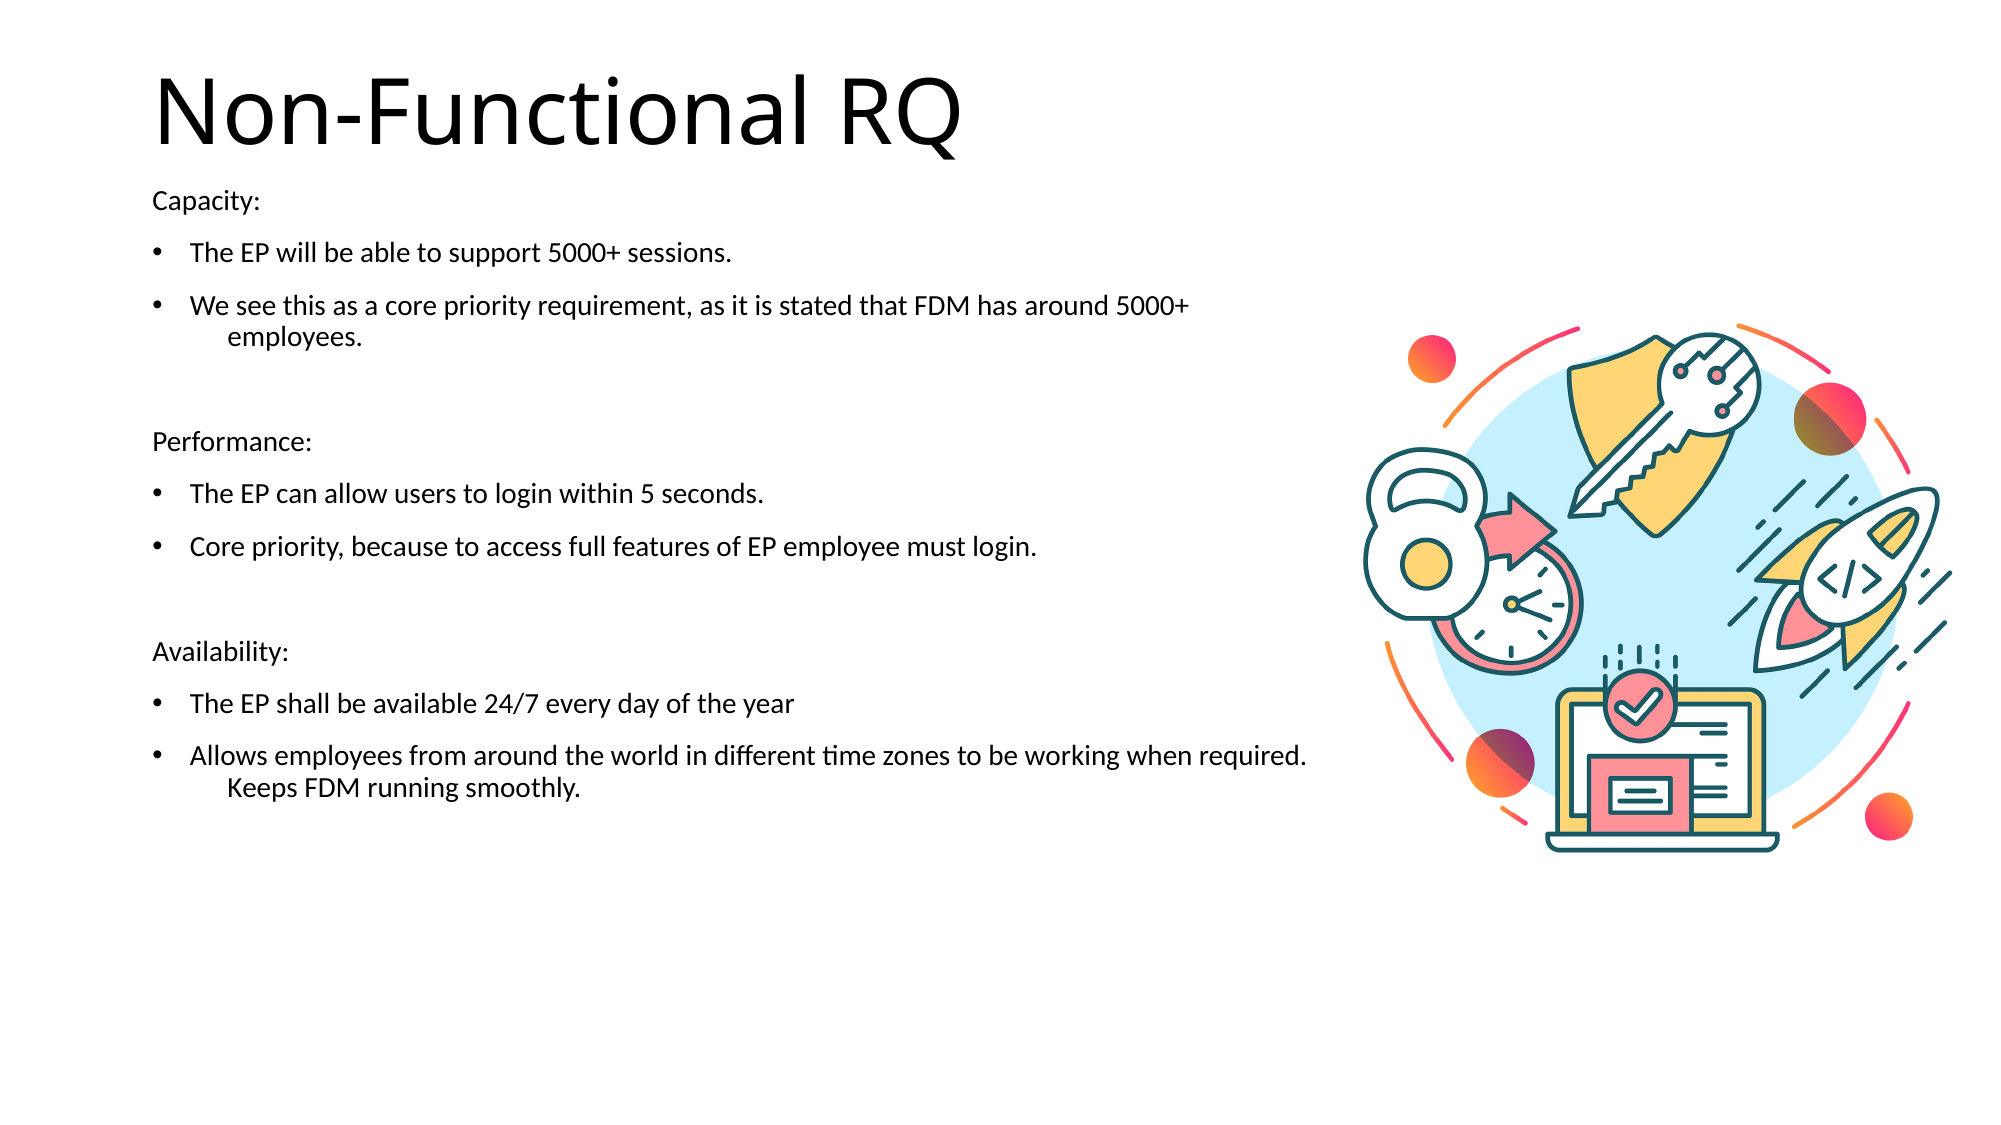

# Non-Functional RQ
Capacity:
The EP will be able to support 5000+ sessions.
We see this as a core priority requirement, as it is stated that FDM has around 5000+ employees.
Performance:
The EP can allow users to login within 5 seconds.
Core priority, because to access full features of EP employee must login.
Availability:
The EP shall be available 24/7 every day of the year
Allows employees from around the world in different time zones to be working when required. Keeps FDM running smoothly.